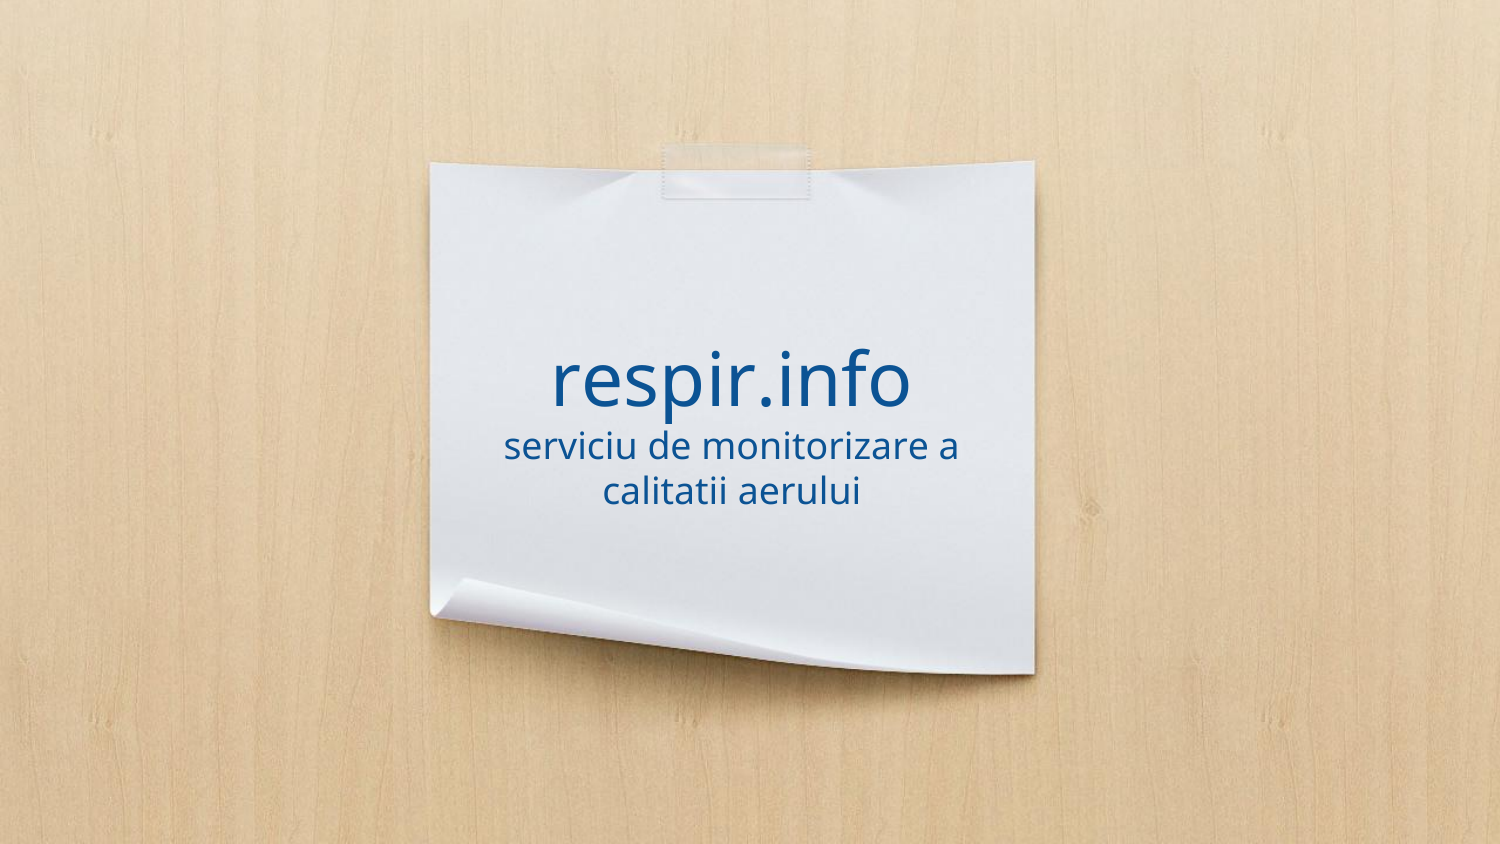

# respir.info serviciu de monitorizare a calitatii aerului